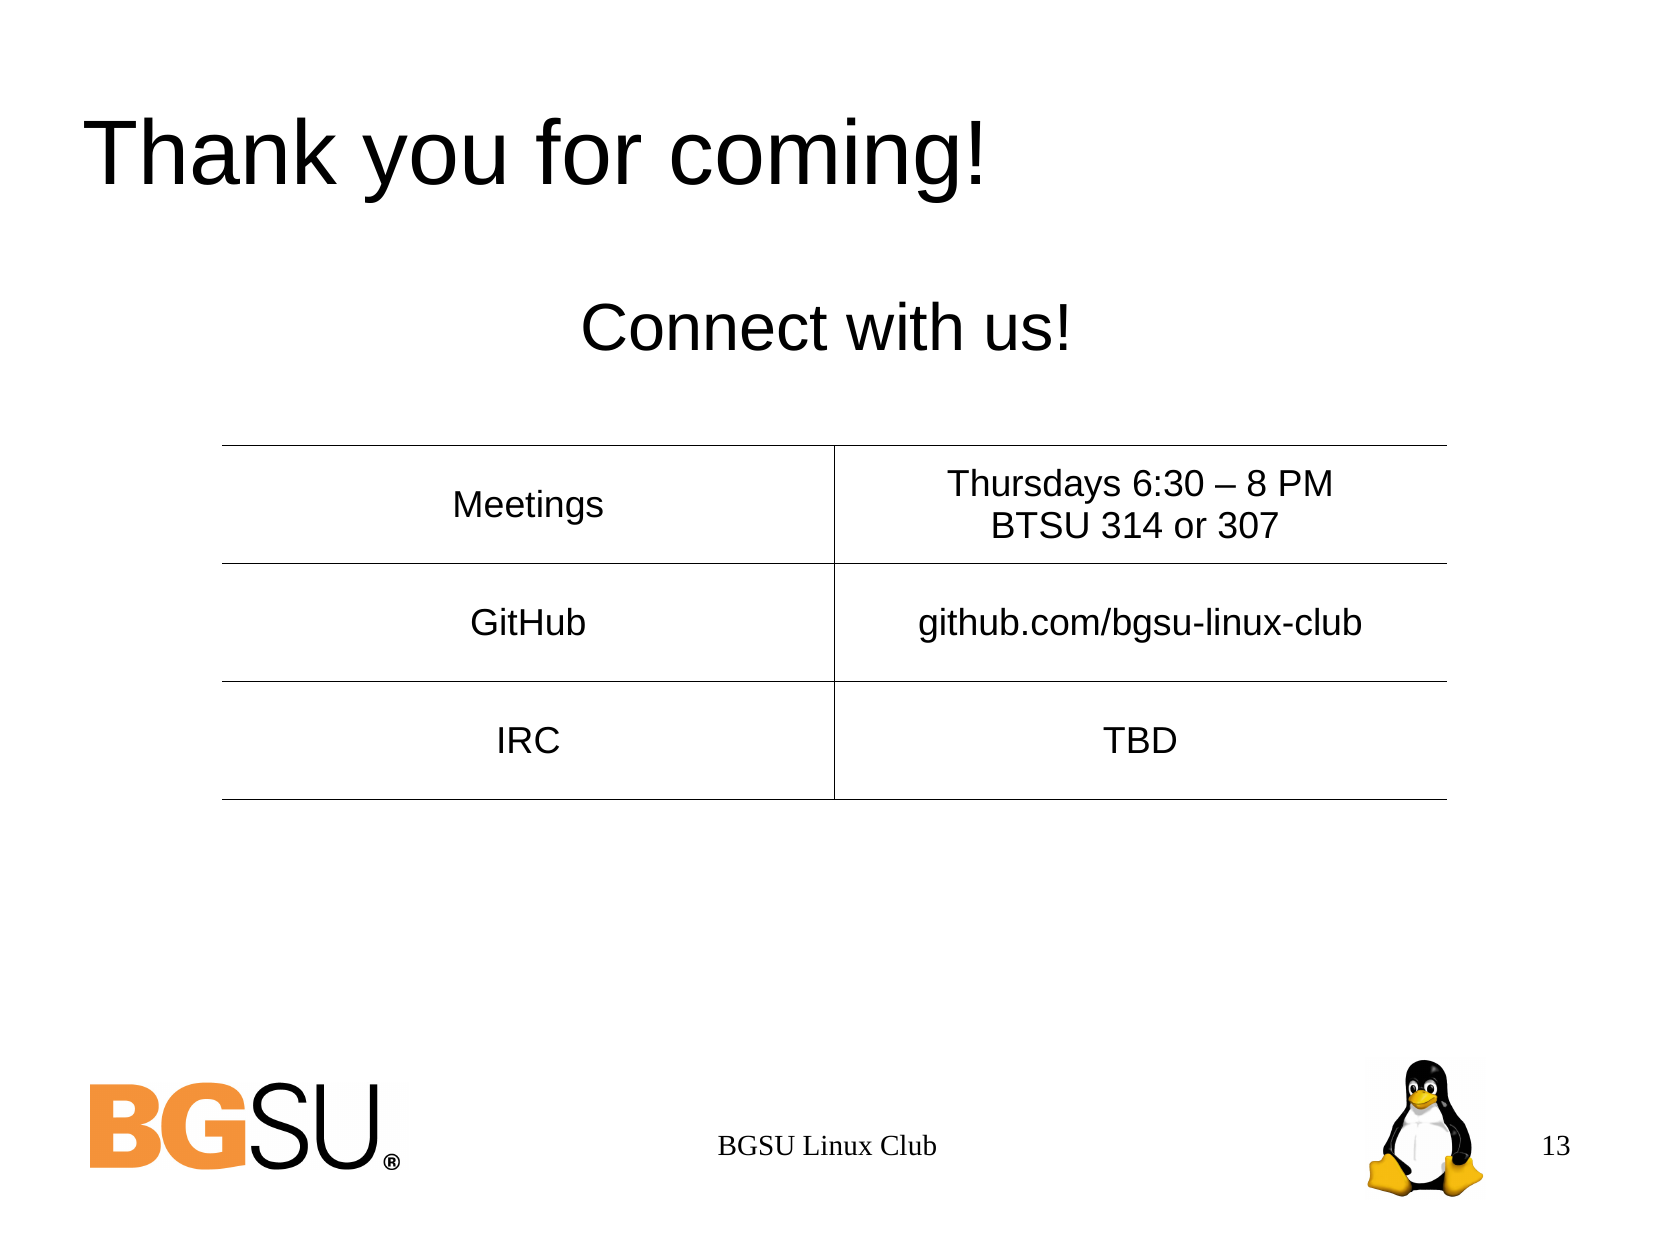

# Thank you for coming!
Connect with us!
| Meetings | Thursdays 6:30 – 8 PM BTSU 314 or 307 |
| --- | --- |
| GitHub | github.com/bgsu-linux-club |
| IRC | TBD |
BGSU Linux Club
13